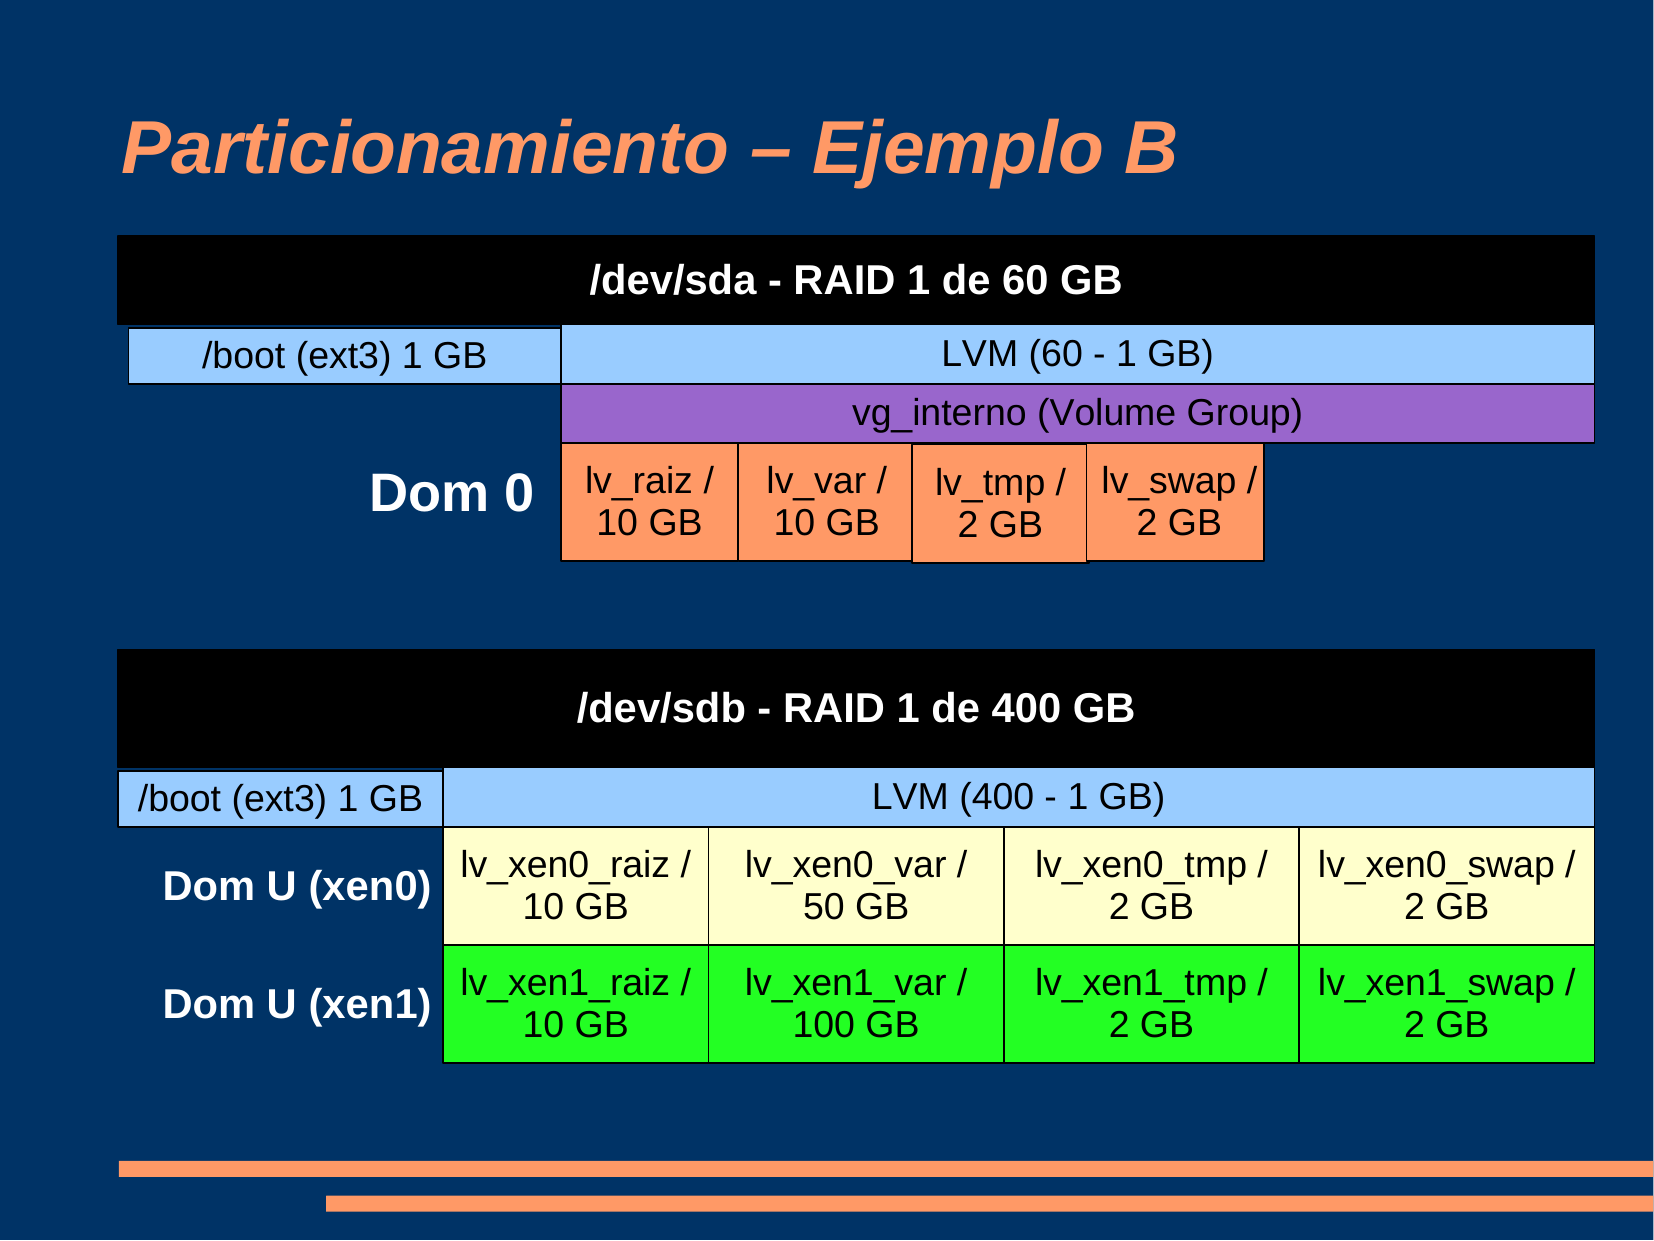

# Particionamiento – Ejemplo B
/dev/sda - RAID 1 de 60 GB
LVM (60 - 1 GB)‏
/boot (ext3) 1 GB
vg_interno (Volume Group)‏
lv_raiz /
10 GB
lv_var /
10 GB
lv_swap /
2 GB
lv_tmp /
2 GB
Dom 0
/dev/sdb - RAID 1 de 400 GB
LVM (400 - 1 GB)‏
/boot (ext3) 1 GB
lv_xen0_raiz /
10 GB
lv_xen0_var /
50 GB
lv_xen0_tmp /
2 GB
lv_xen0_swap /
2 GB
Dom U (xen0)‏
lv_xen1_raiz /
10 GB
lv_xen1_var /
100 GB
lv_xen1_tmp /
2 GB
lv_xen1_swap /
2 GB
Dom U (xen1)‏